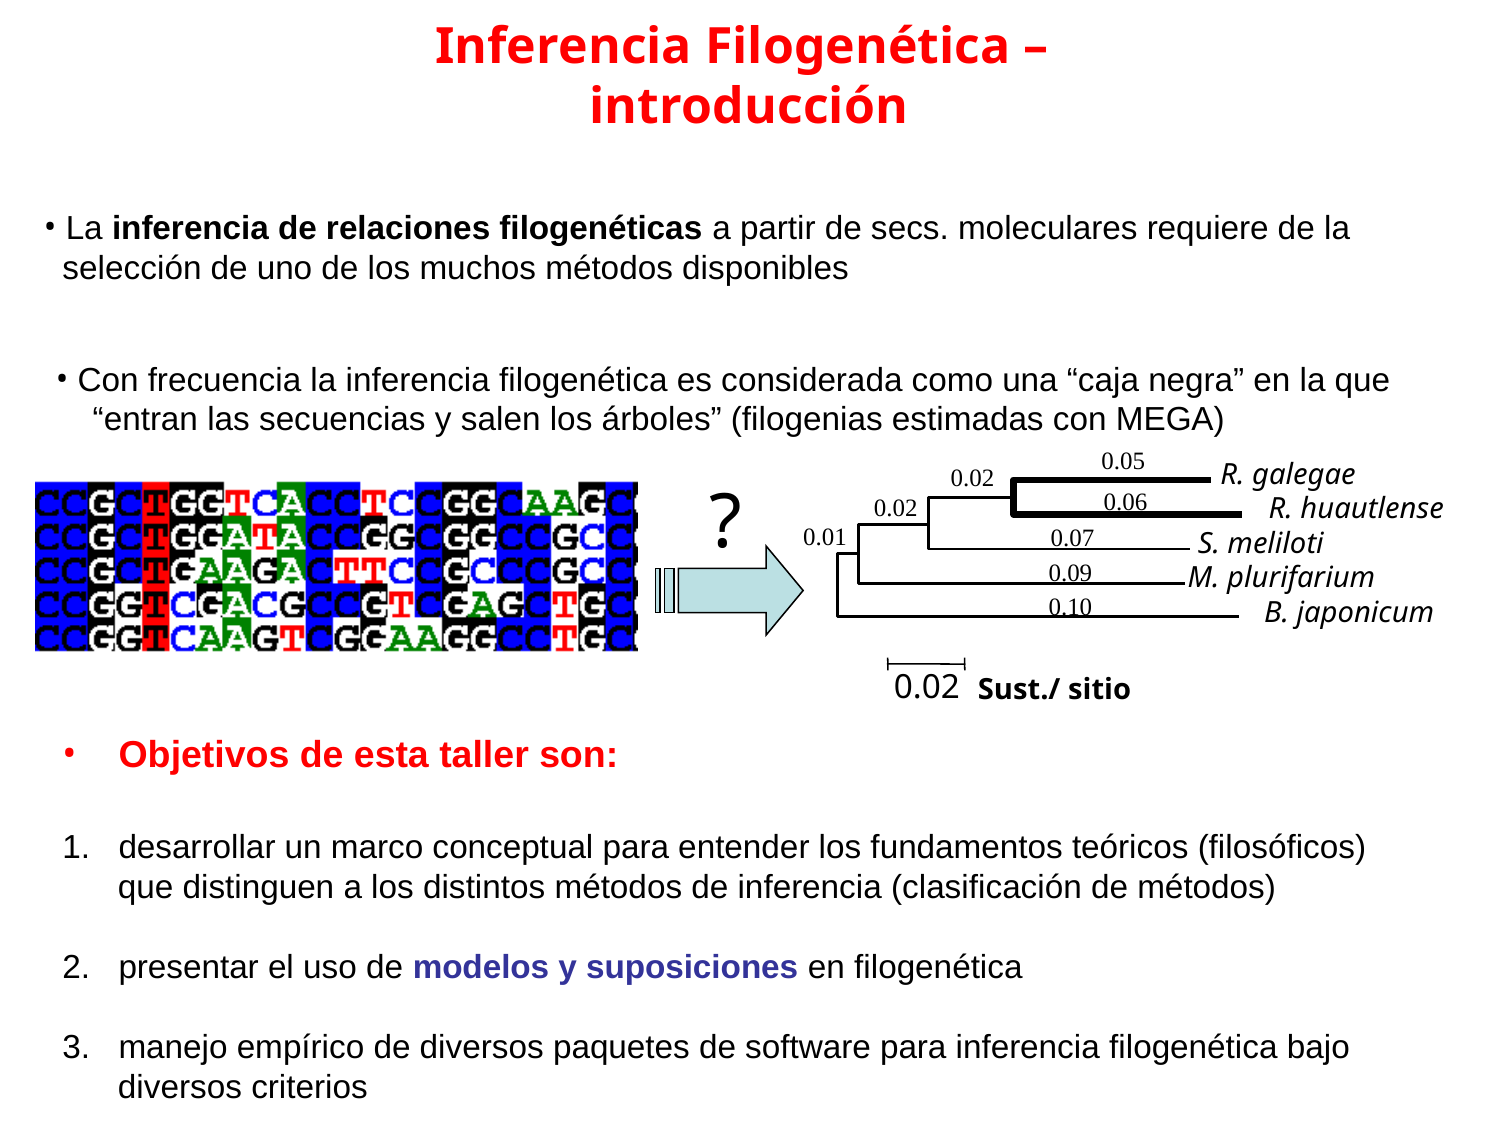

Inferencia Filogenética –
introducción
 La inferencia de relaciones filogenéticas a partir de secs. moleculares requiere de la
 selección de uno de los muchos métodos disponibles
 Con frecuencia la inferencia filogenética es considerada como una “caja negra” en la que
 “entran las secuencias y salen los árboles” (filogenias estimadas con MEGA)
0.05
 R. galegae
0.02
0.06
 R. huautlense
0.02
0.01
0.07
 S. meliloti
0.09
 M. plurifarium
0.10
 B. japonicum
0.02
Sust./ sitio
?
Objetivos de esta taller son:
desarrollar un marco conceptual para entender los fundamentos teóricos (filosóficos)
 que distinguen a los distintos métodos de inferencia (clasificación de métodos)
presentar el uso de modelos y suposiciones en filogenética
manejo empírico de diversos paquetes de software para inferencia filogenética bajo
 diversos criterios